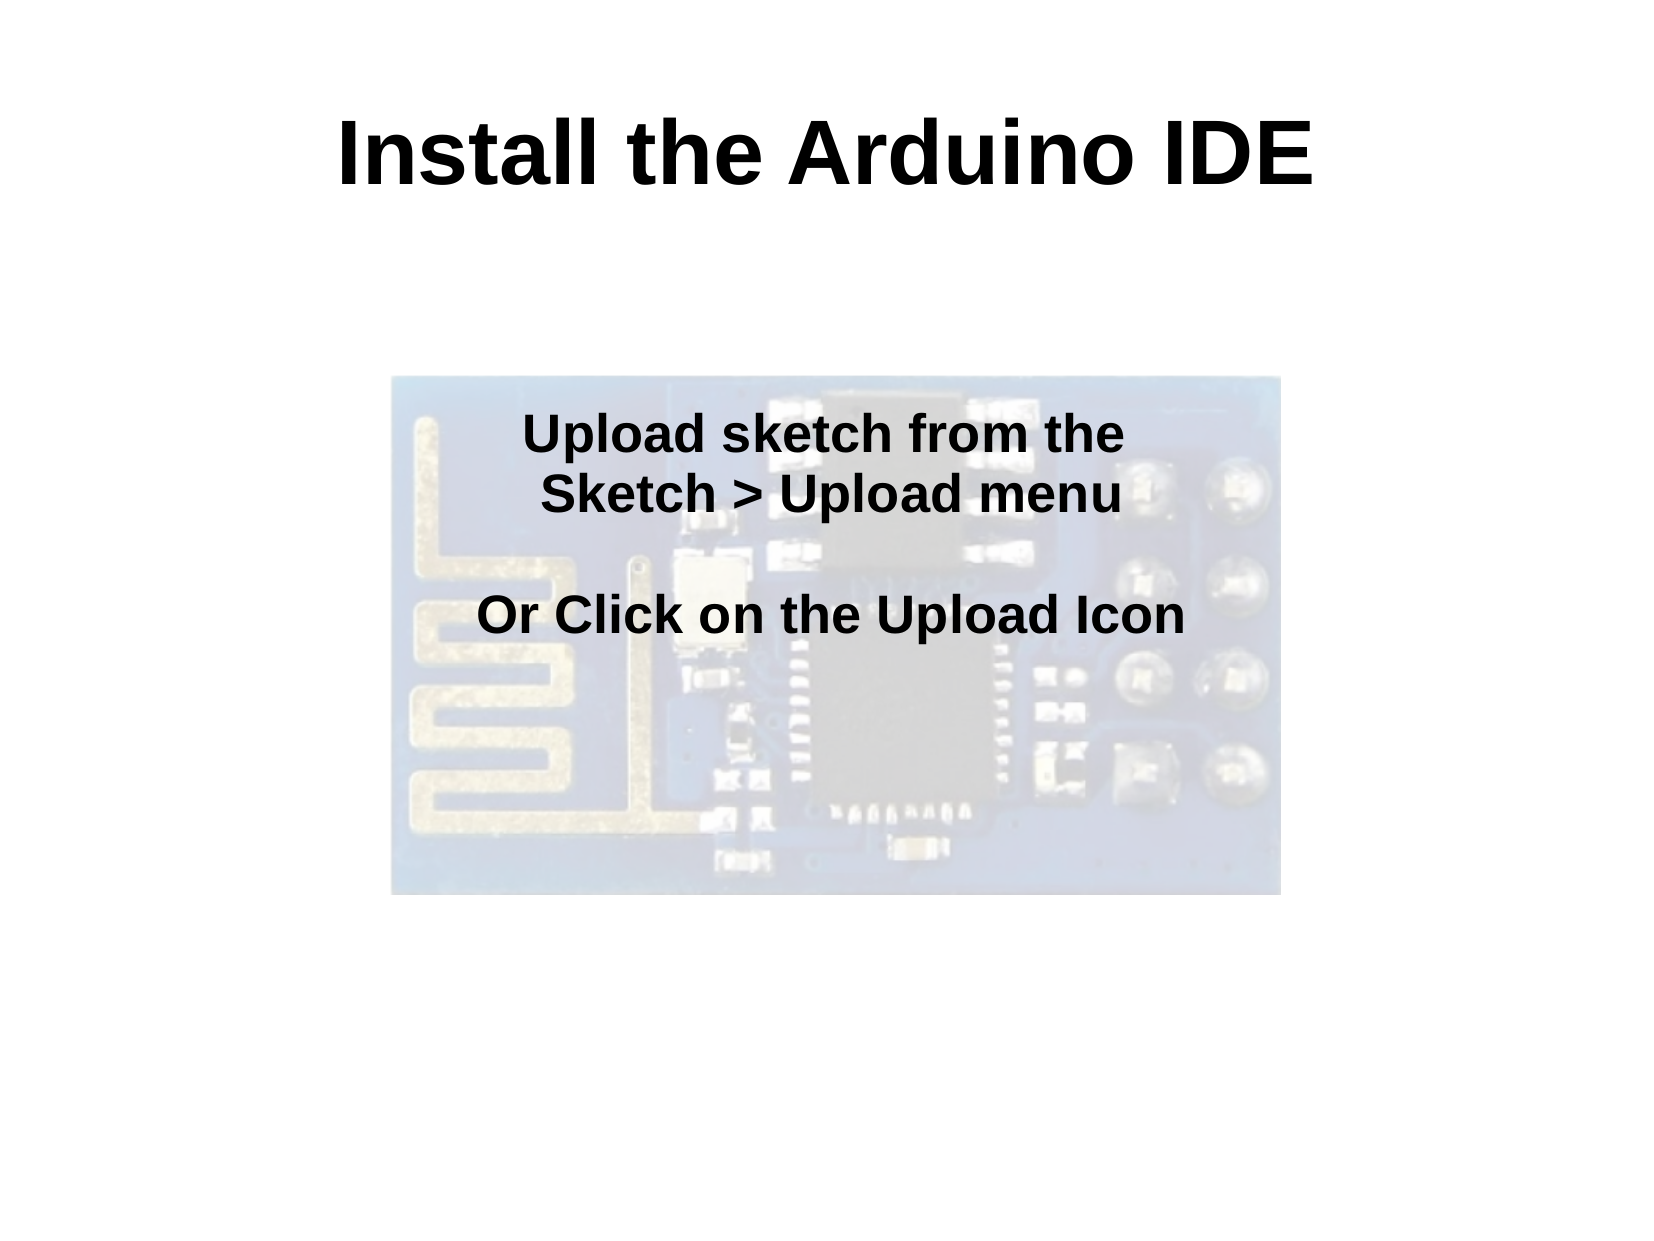

# Install the Arduino IDE
Upload sketch from the
Sketch > Upload menu
Or Click on the Upload Icon